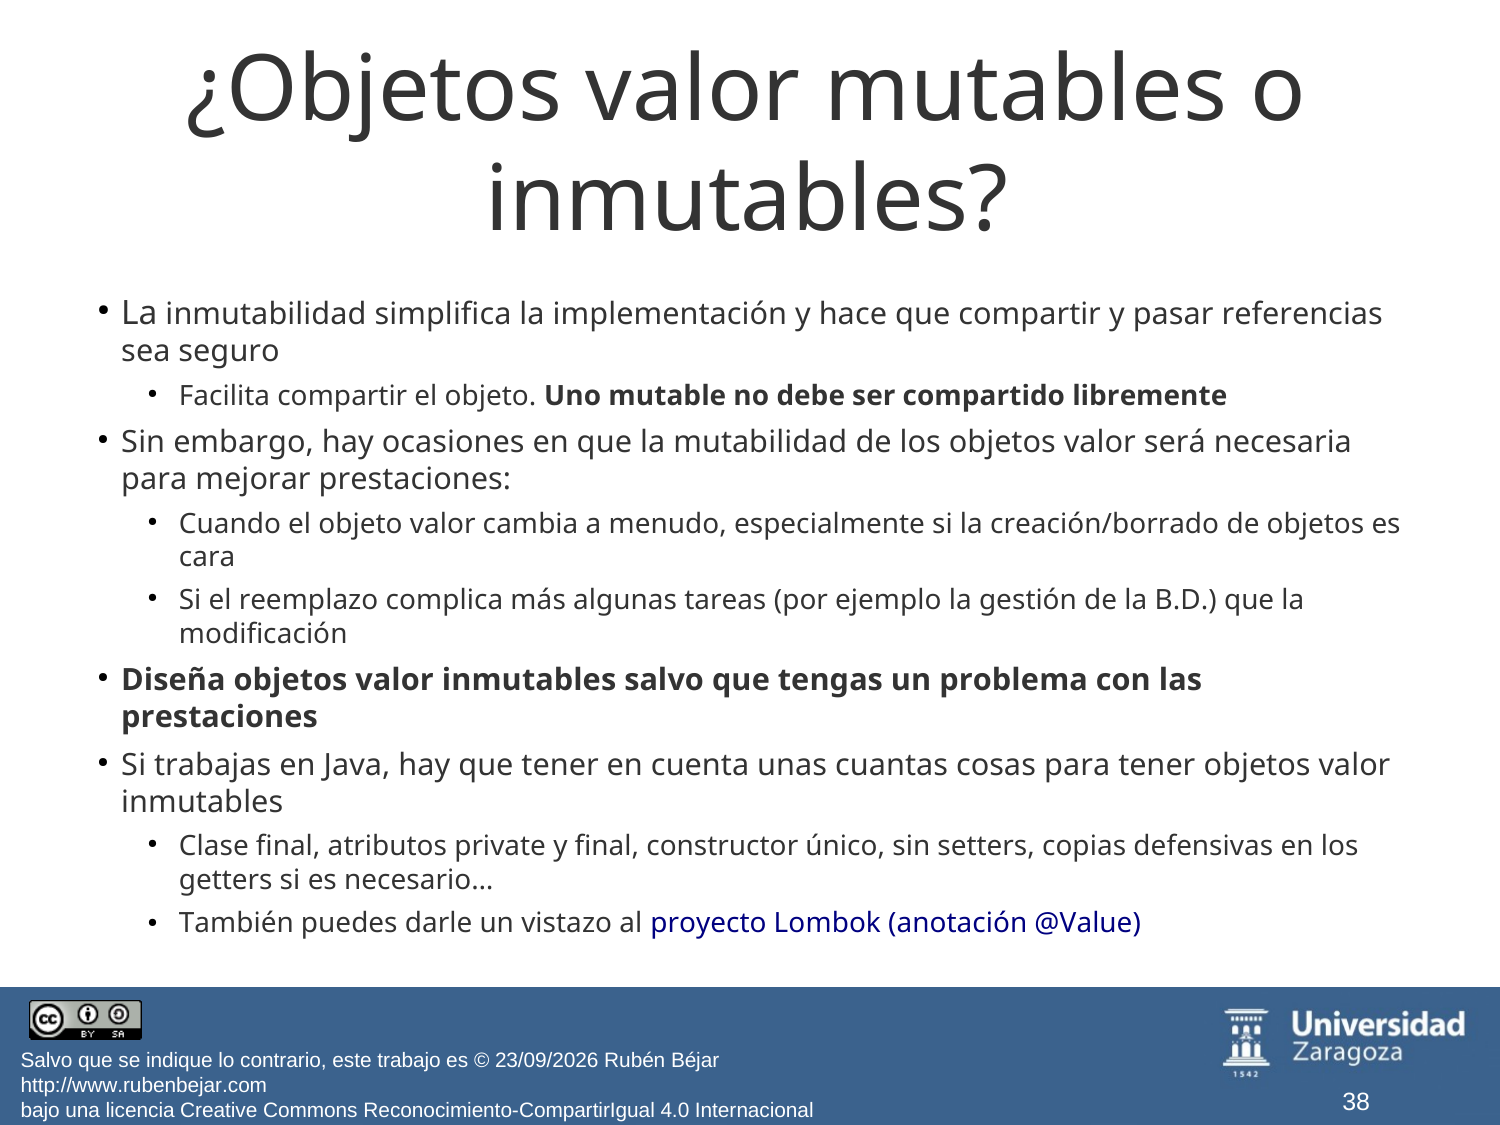

# ¿Objetos valor mutables o inmutables?
La inmutabilidad simplifica la implementación y hace que compartir y pasar referencias sea seguro
Facilita compartir el objeto. Uno mutable no debe ser compartido libremente
Sin embargo, hay ocasiones en que la mutabilidad de los objetos valor será necesaria para mejorar prestaciones:
Cuando el objeto valor cambia a menudo, especialmente si la creación/borrado de objetos es cara
Si el reemplazo complica más algunas tareas (por ejemplo la gestión de la B.D.) que la modificación
Diseña objetos valor inmutables salvo que tengas un problema con las prestaciones
Si trabajas en Java, hay que tener en cuenta unas cuantas cosas para tener objetos valor inmutables
Clase final, atributos private y final, constructor único, sin setters, copias defensivas en los getters si es necesario…
También puedes darle un vistazo al proyecto Lombok (anotación @Value)